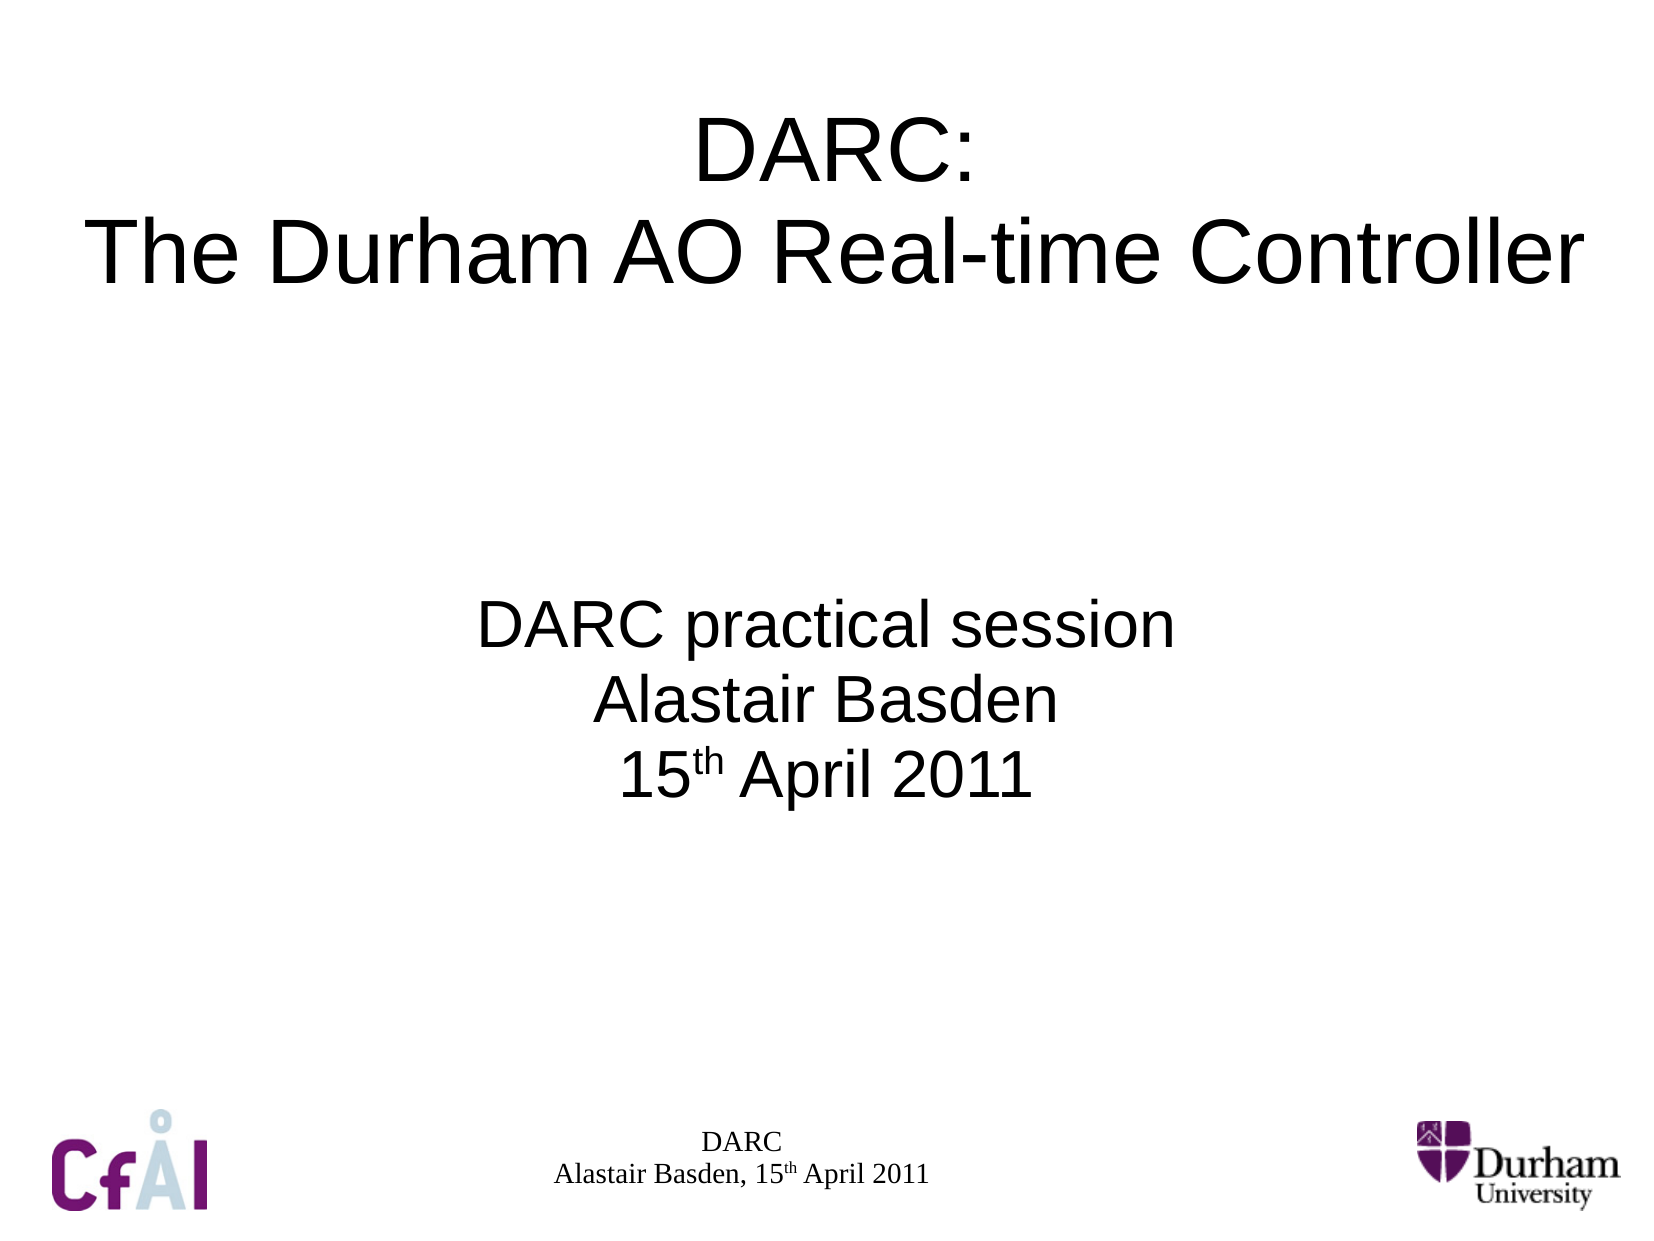

# DARC: The Durham AO Real-time Controller
DARC practical session
Alastair Basden
15th April 2011